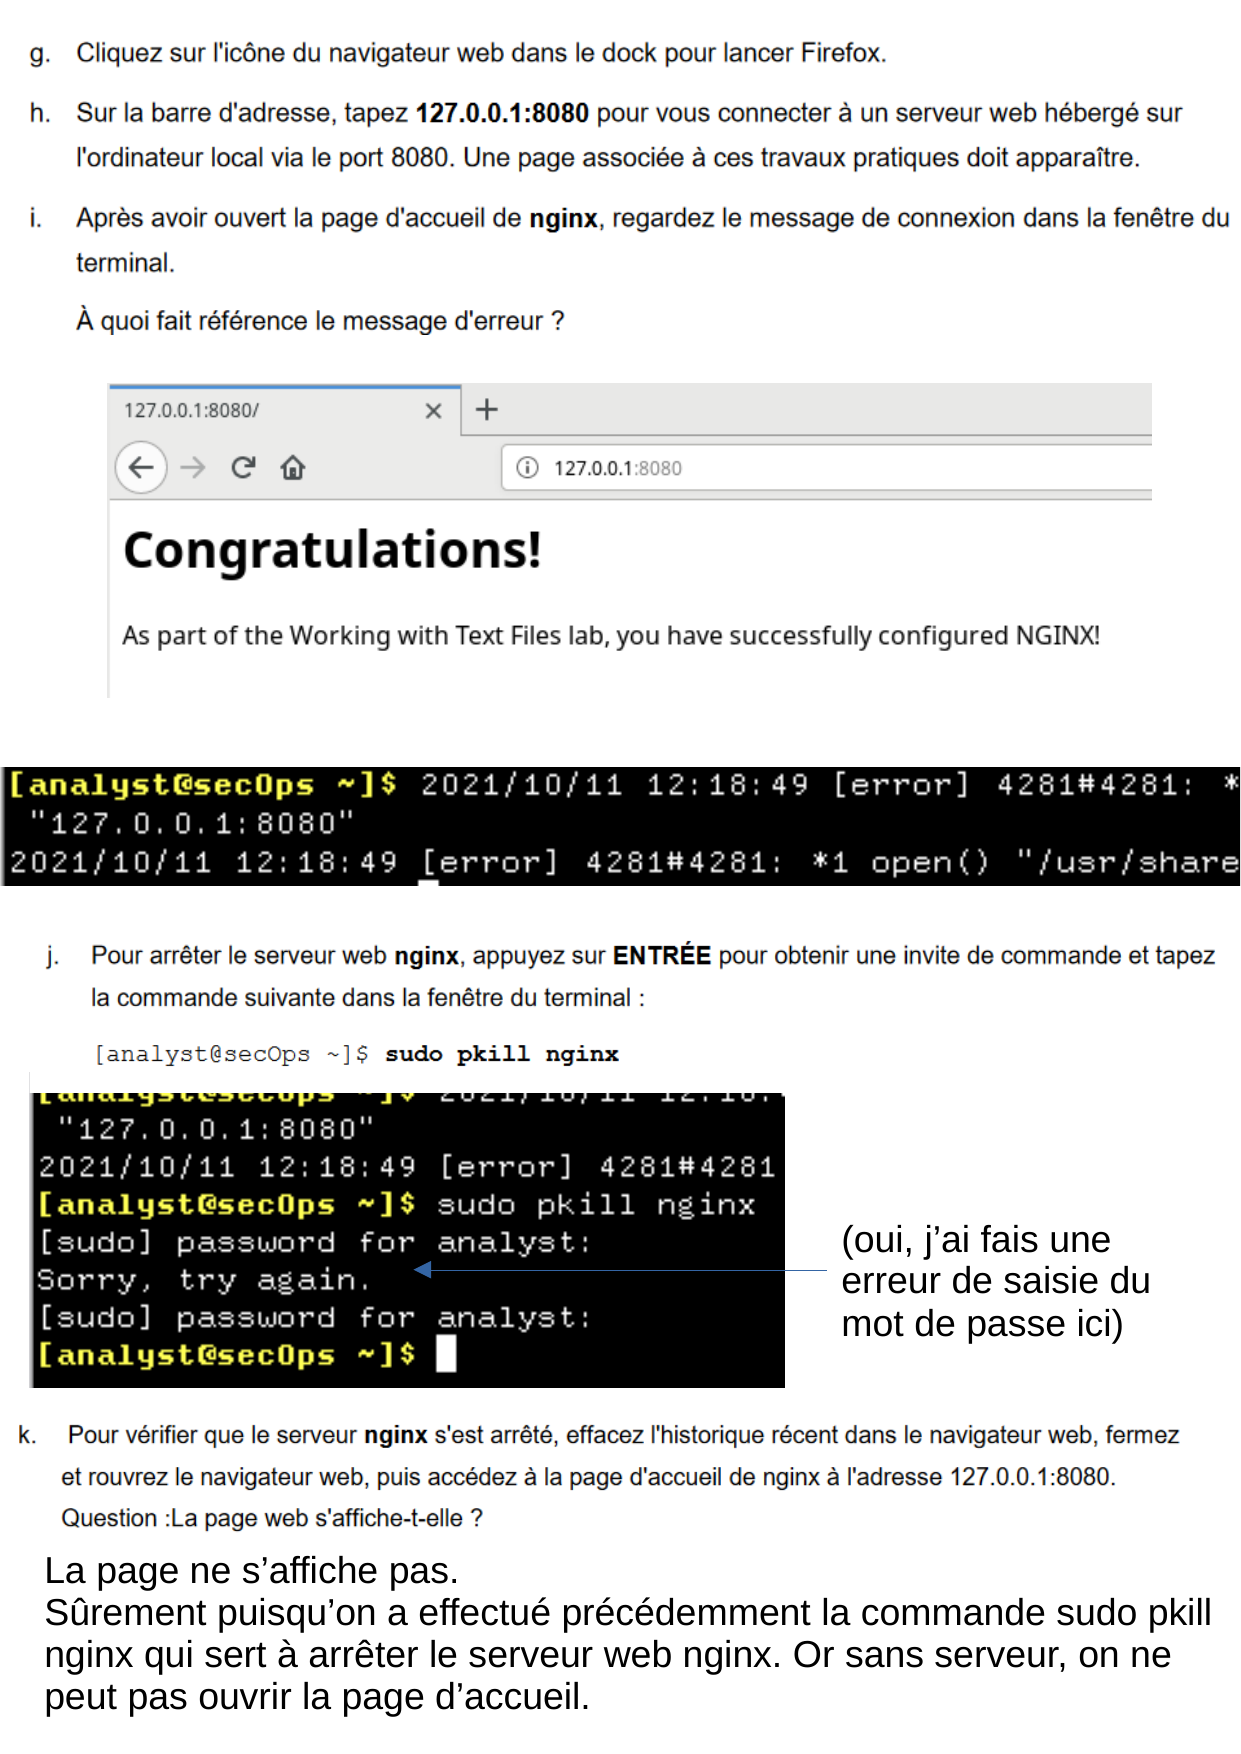

(oui, j’ai fais une erreur de saisie du mot de passe ici)
La page ne s’affiche pas.
Sûrement puisqu’on a effectué précédemment la commande sudo pkill nginx qui sert à arrêter le serveur web nginx. Or sans serveur, on ne peut pas ouvrir la page d’accueil.